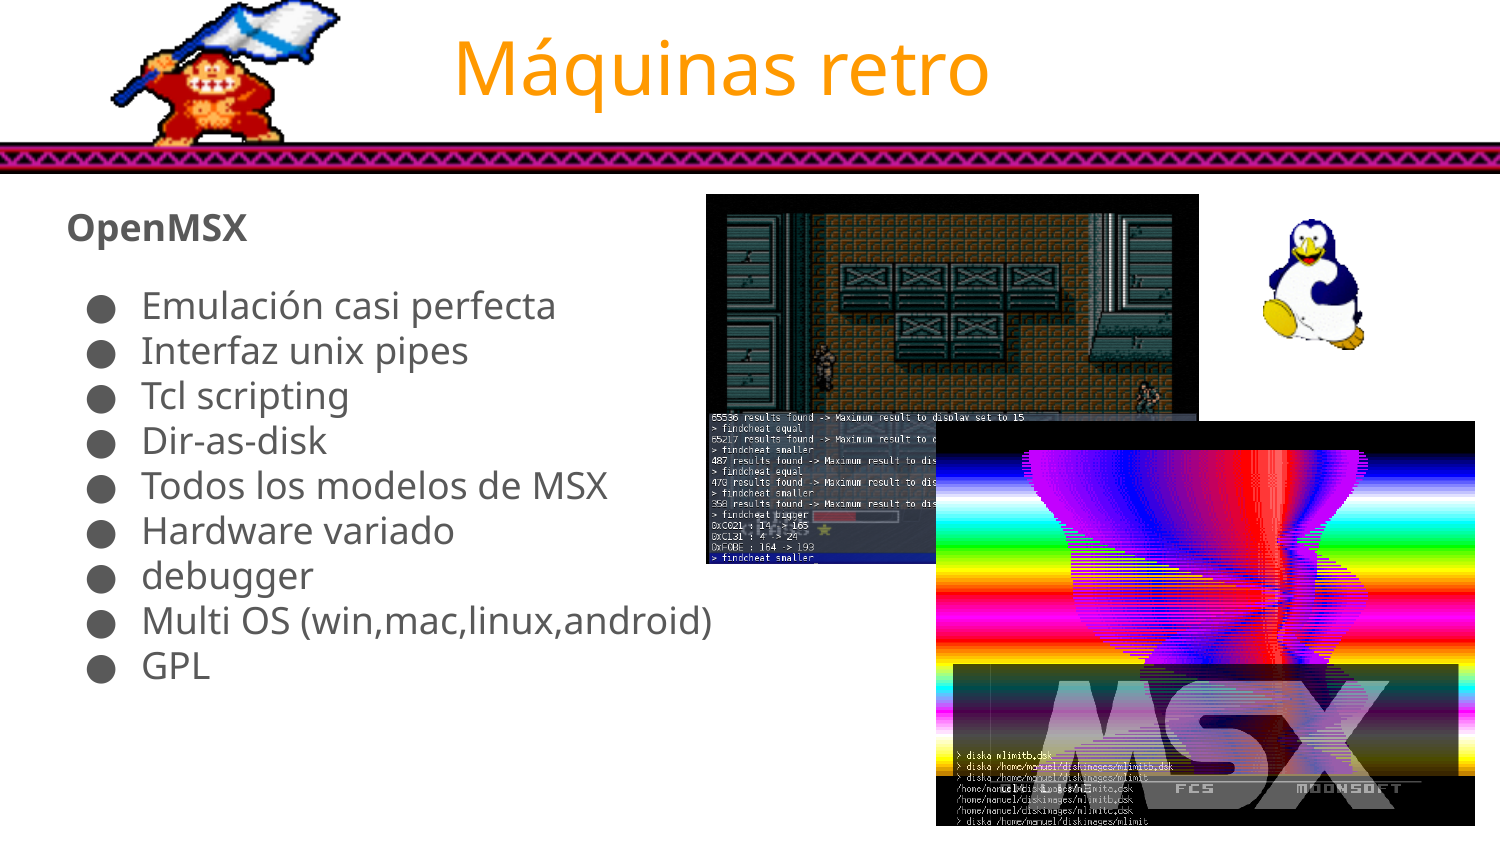

# Máquinas retro
OpenMSX
Emulación casi perfecta
Interfaz unix pipes
Tcl scripting
Dir-as-disk
Todos los modelos de MSX
Hardware variado
debugger
Multi OS (win,mac,linux,android)
GPL